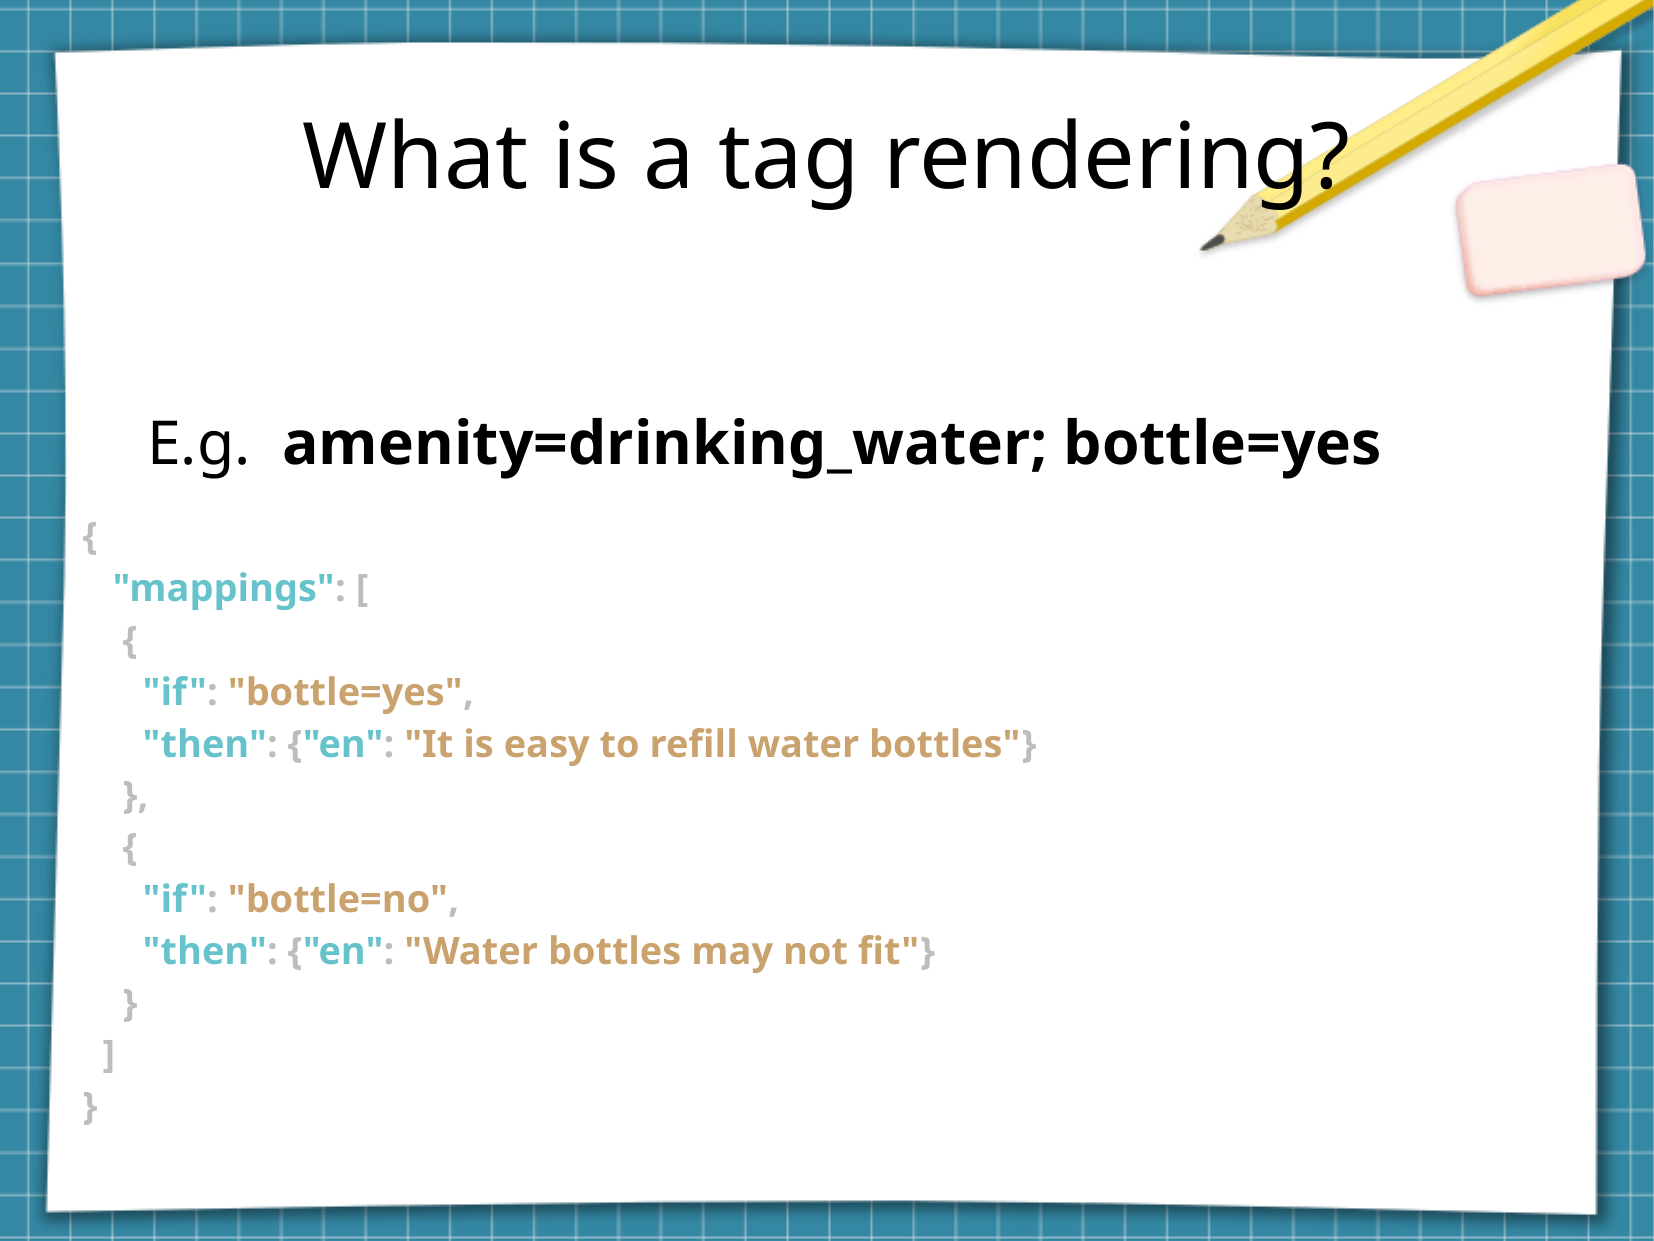

# What is a tag rendering?
E.g. amenity=drinking_water; bottle=yes
{
 "mappings": [
 {
 "if": "bottle=yes",
 "then": {"en": "It is easy to refill water bottles"}
 },
 {
 "if": "bottle=no",
 "then": {"en": "Water bottles may not fit"}
 }
 ]
}